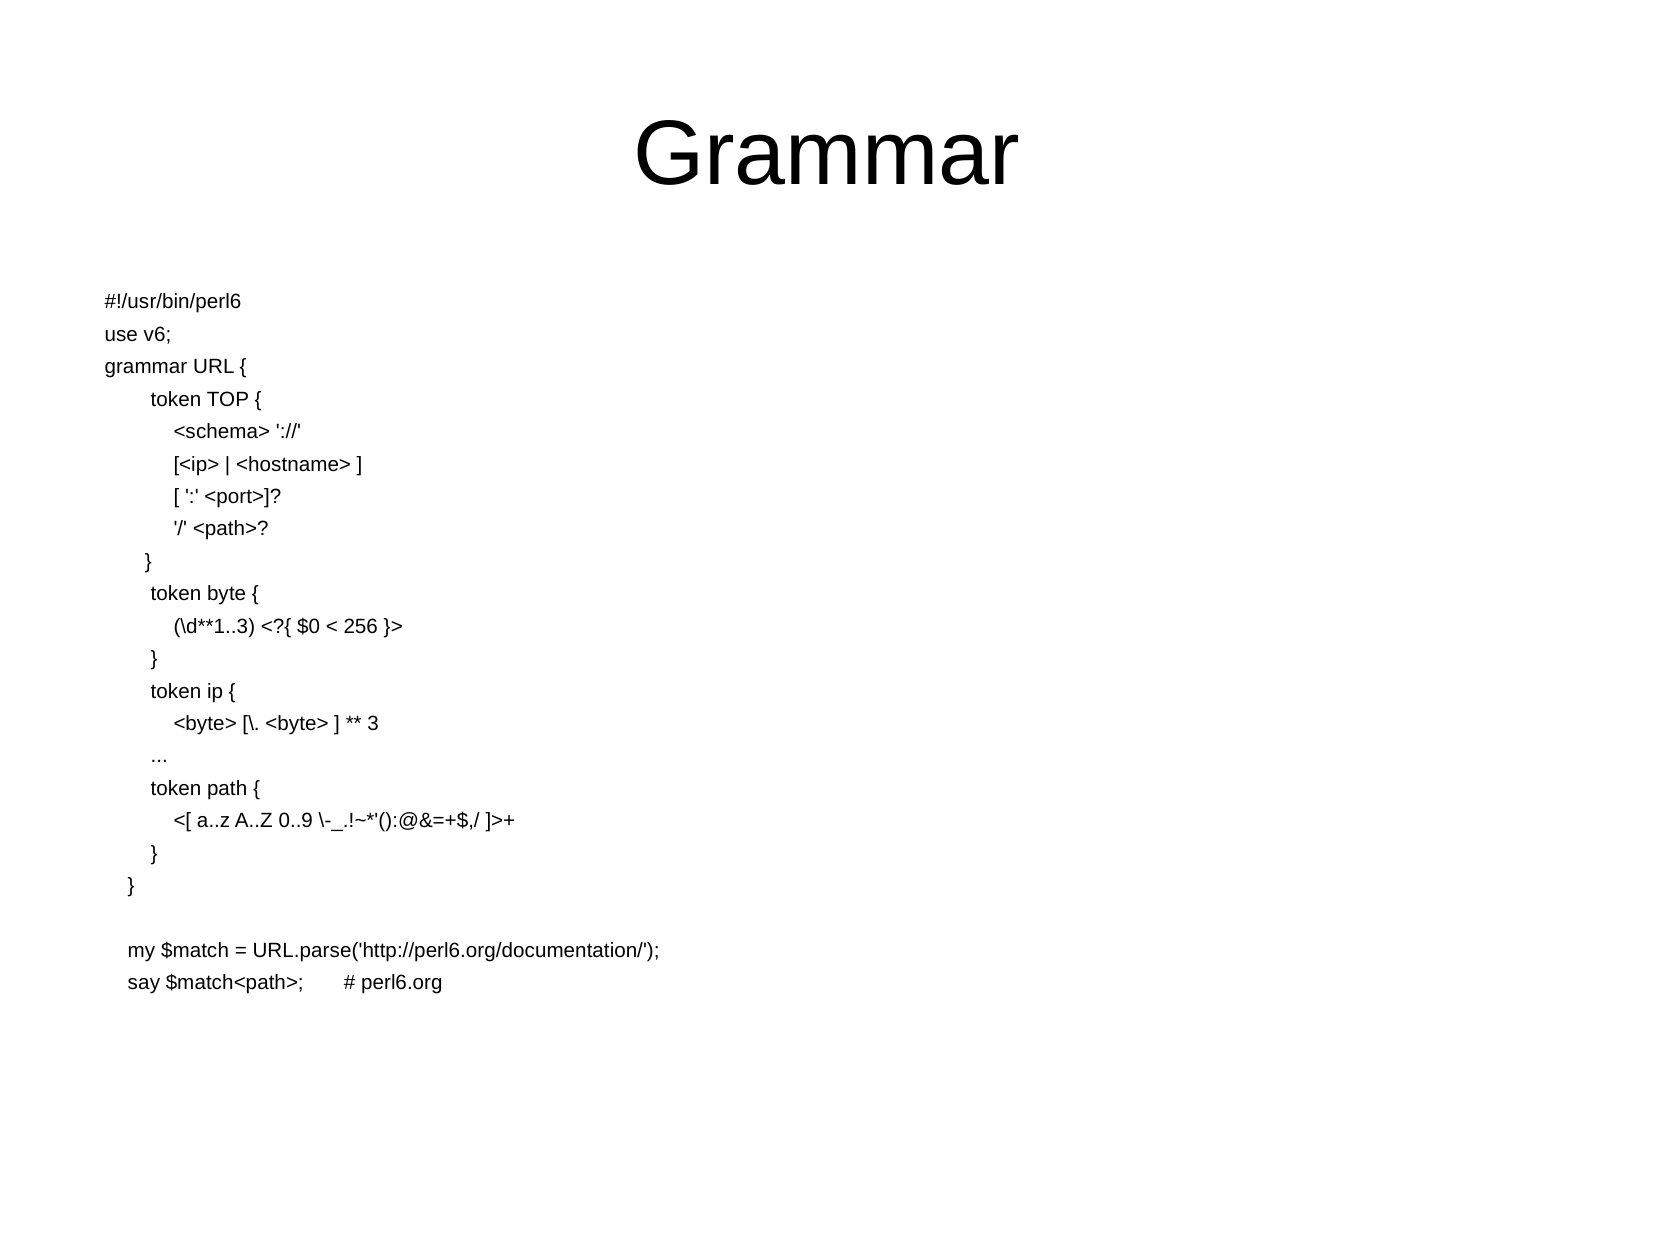

# Grammar
#!/usr/bin/perl6
use v6;
grammar URL {
 token TOP {
 <schema> '://'
 [<ip> | <hostname> ]
 [ ':' <port>]?
 '/' <path>?
 }
 token byte {
 (\d**1..3) <?{ $0 < 256 }>
 }
 token ip {
 <byte> [\. <byte> ] ** 3
 ...
 token path {
 <[ a..z A..Z 0..9 \-_.!~*'():@&=+$,/ ]>+
 }
 }
 my $match = URL.parse('http://perl6.org/documentation/');
 say $match<path>; # perl6.org